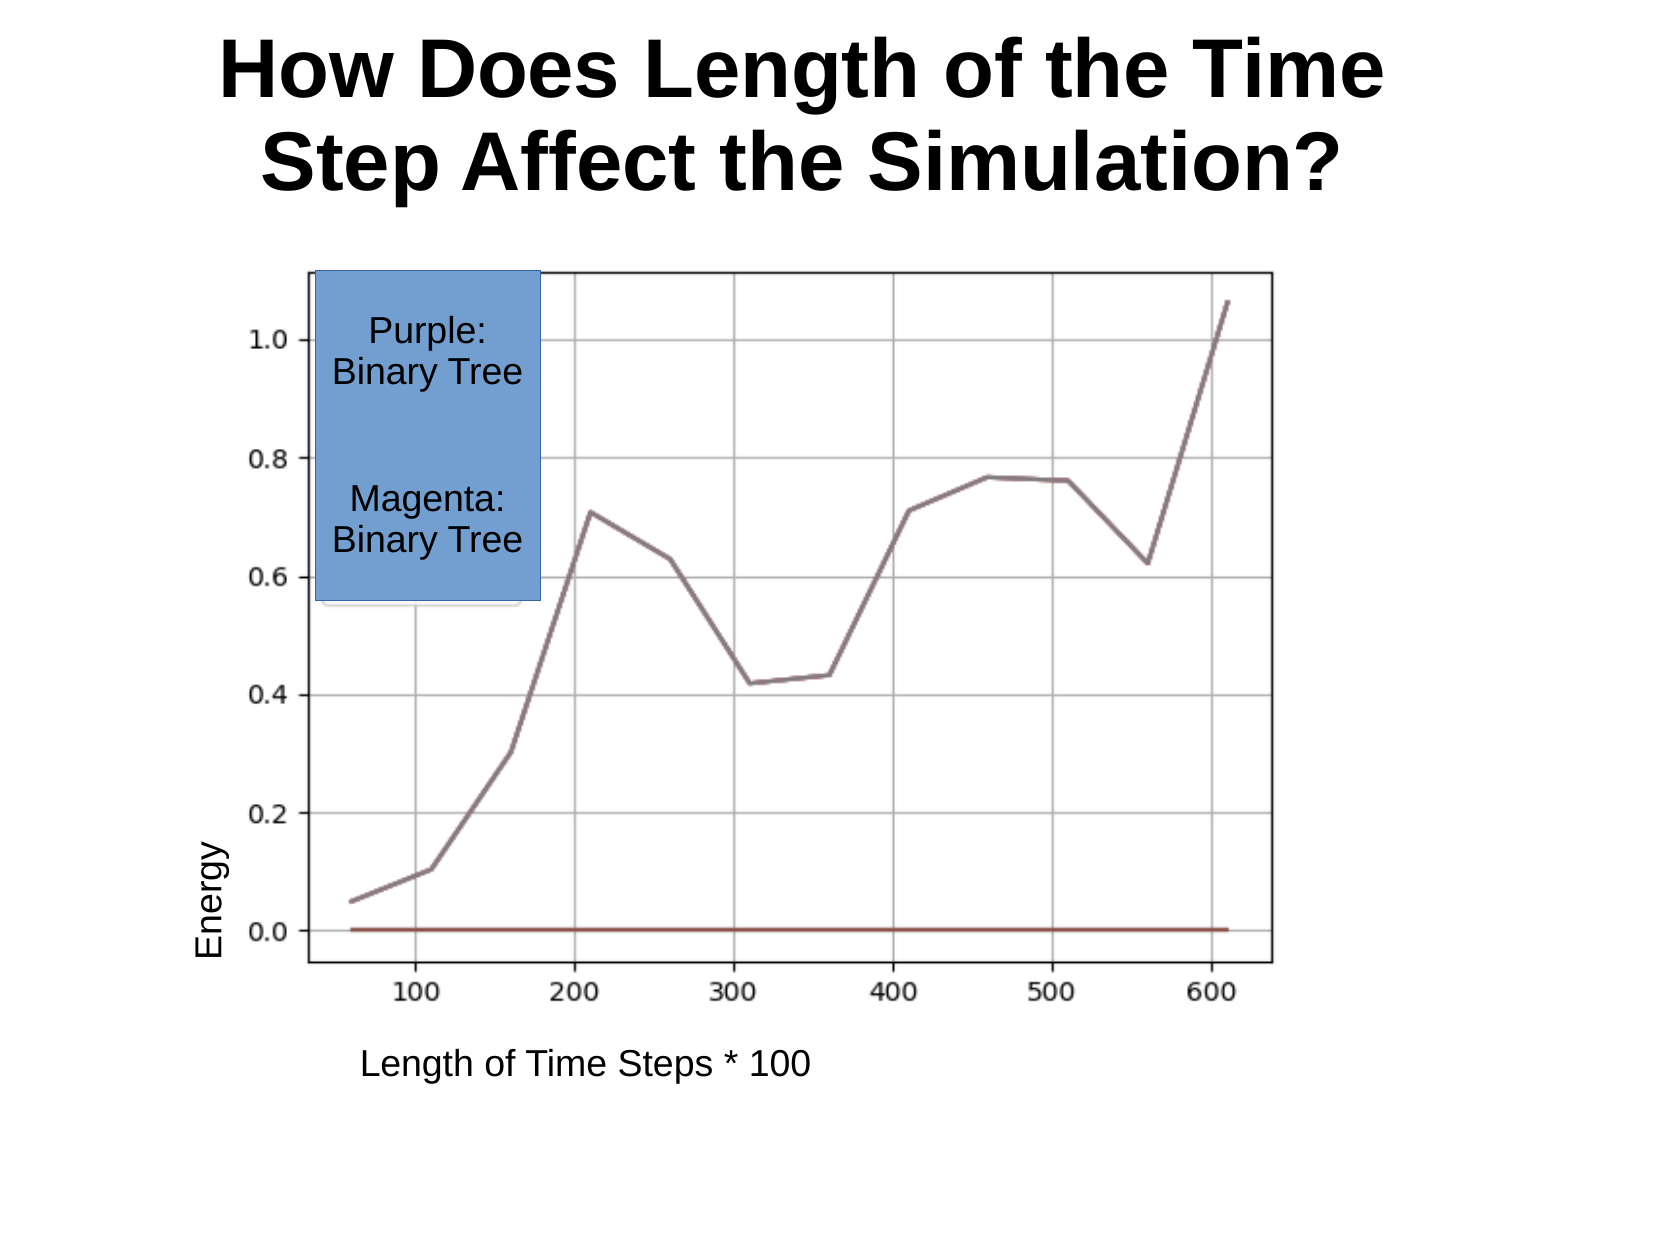

How Does Length of the Time Step Affect the Simulation?
Purple:
Binary Tree
Magenta:
Binary Tree
Energy
Length of Time Steps * 100